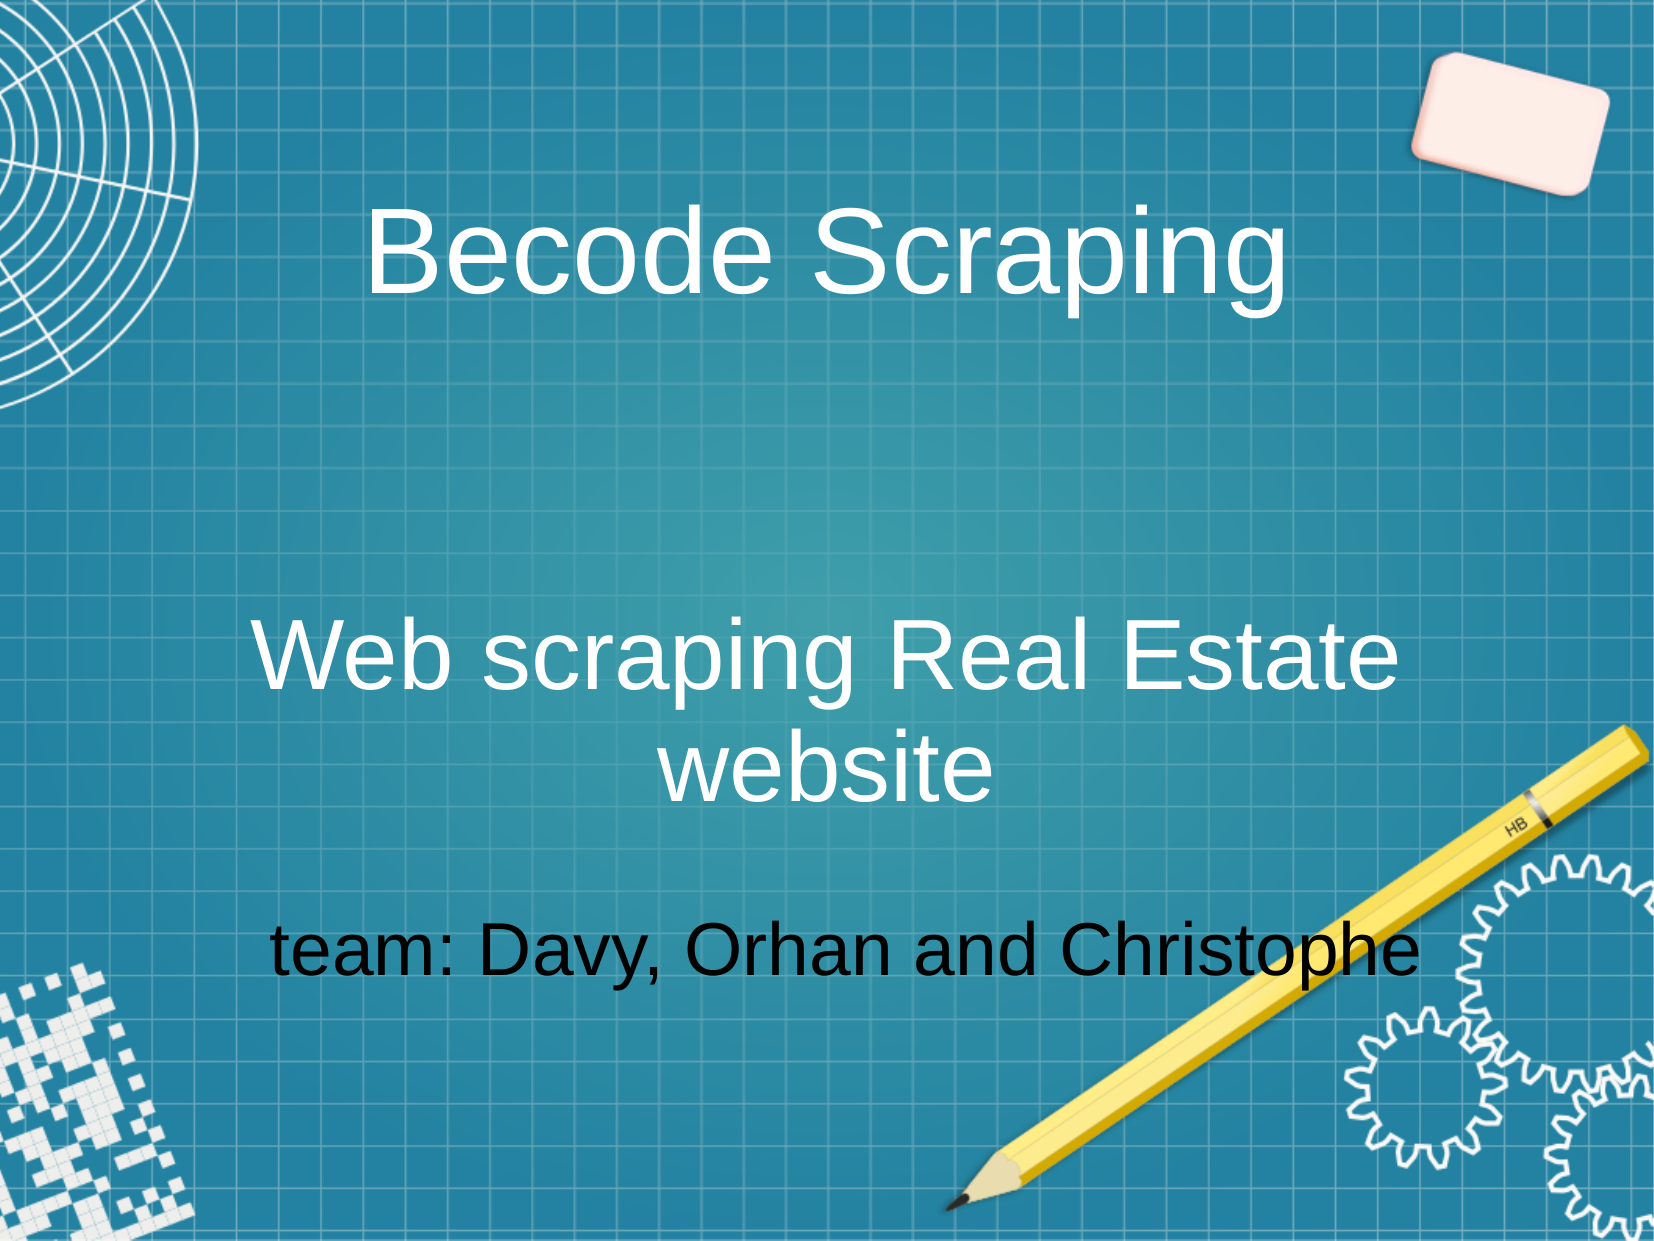

# Becode Scraping
Web scraping Real Estate website
team: Davy, Orhan and Christophe